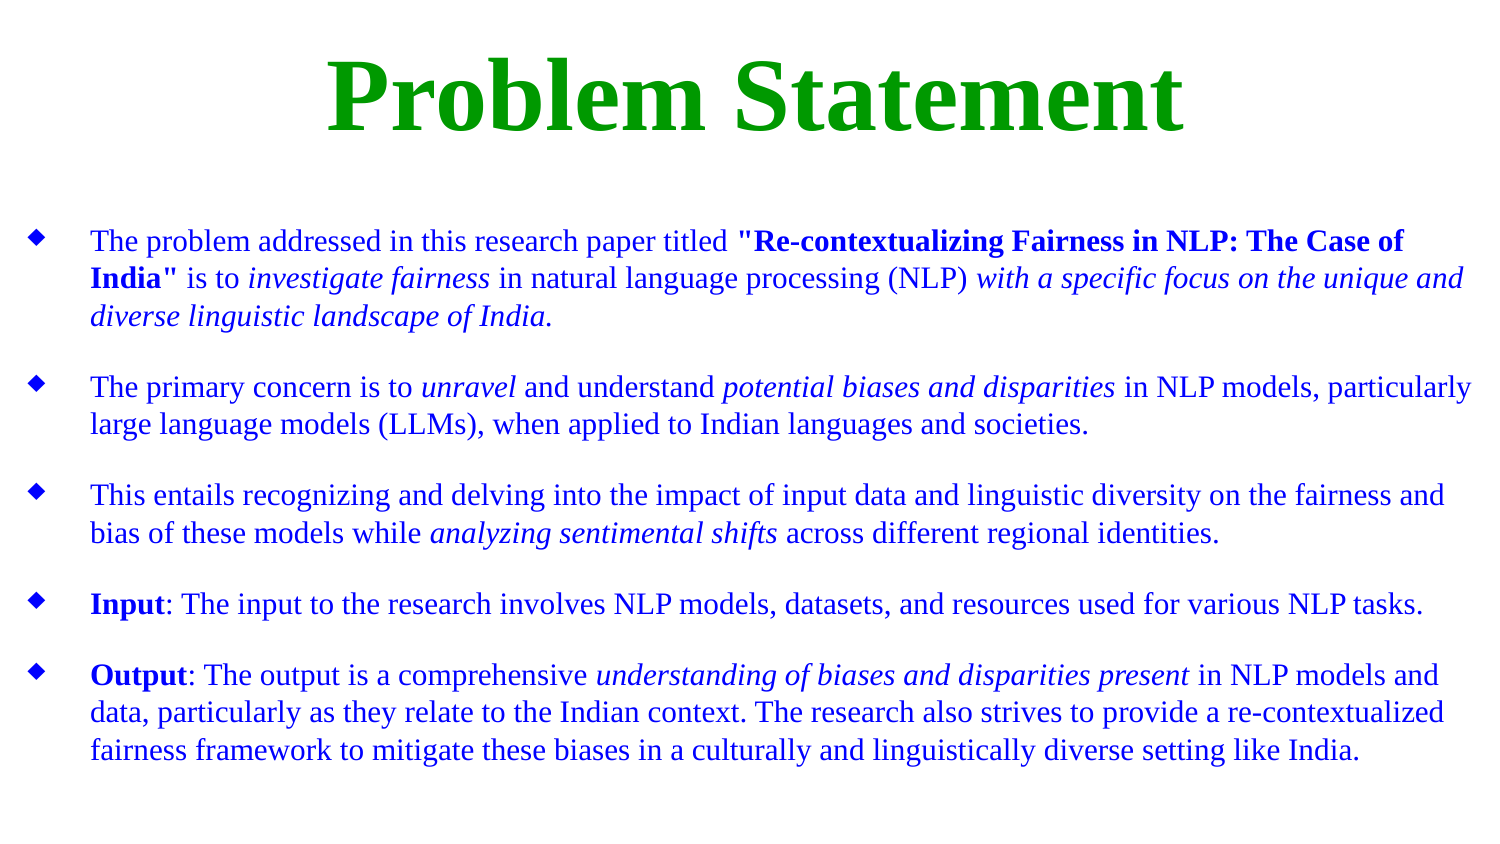

# Problem Statement
The problem addressed in this research paper titled "Re-contextualizing Fairness in NLP: The Case of India" is to investigate fairness in natural language processing (NLP) with a specific focus on the unique and diverse linguistic landscape of India.
The primary concern is to unravel and understand potential biases and disparities in NLP models, particularly large language models (LLMs), when applied to Indian languages and societies.
This entails recognizing and delving into the impact of input data and linguistic diversity on the fairness and bias of these models while analyzing sentimental shifts across different regional identities.
Input: The input to the research involves NLP models, datasets, and resources used for various NLP tasks.
Output: The output is a comprehensive understanding of biases and disparities present in NLP models and data, particularly as they relate to the Indian context. The research also strives to provide a re-contextualized fairness framework to mitigate these biases in a culturally and linguistically diverse setting like India.